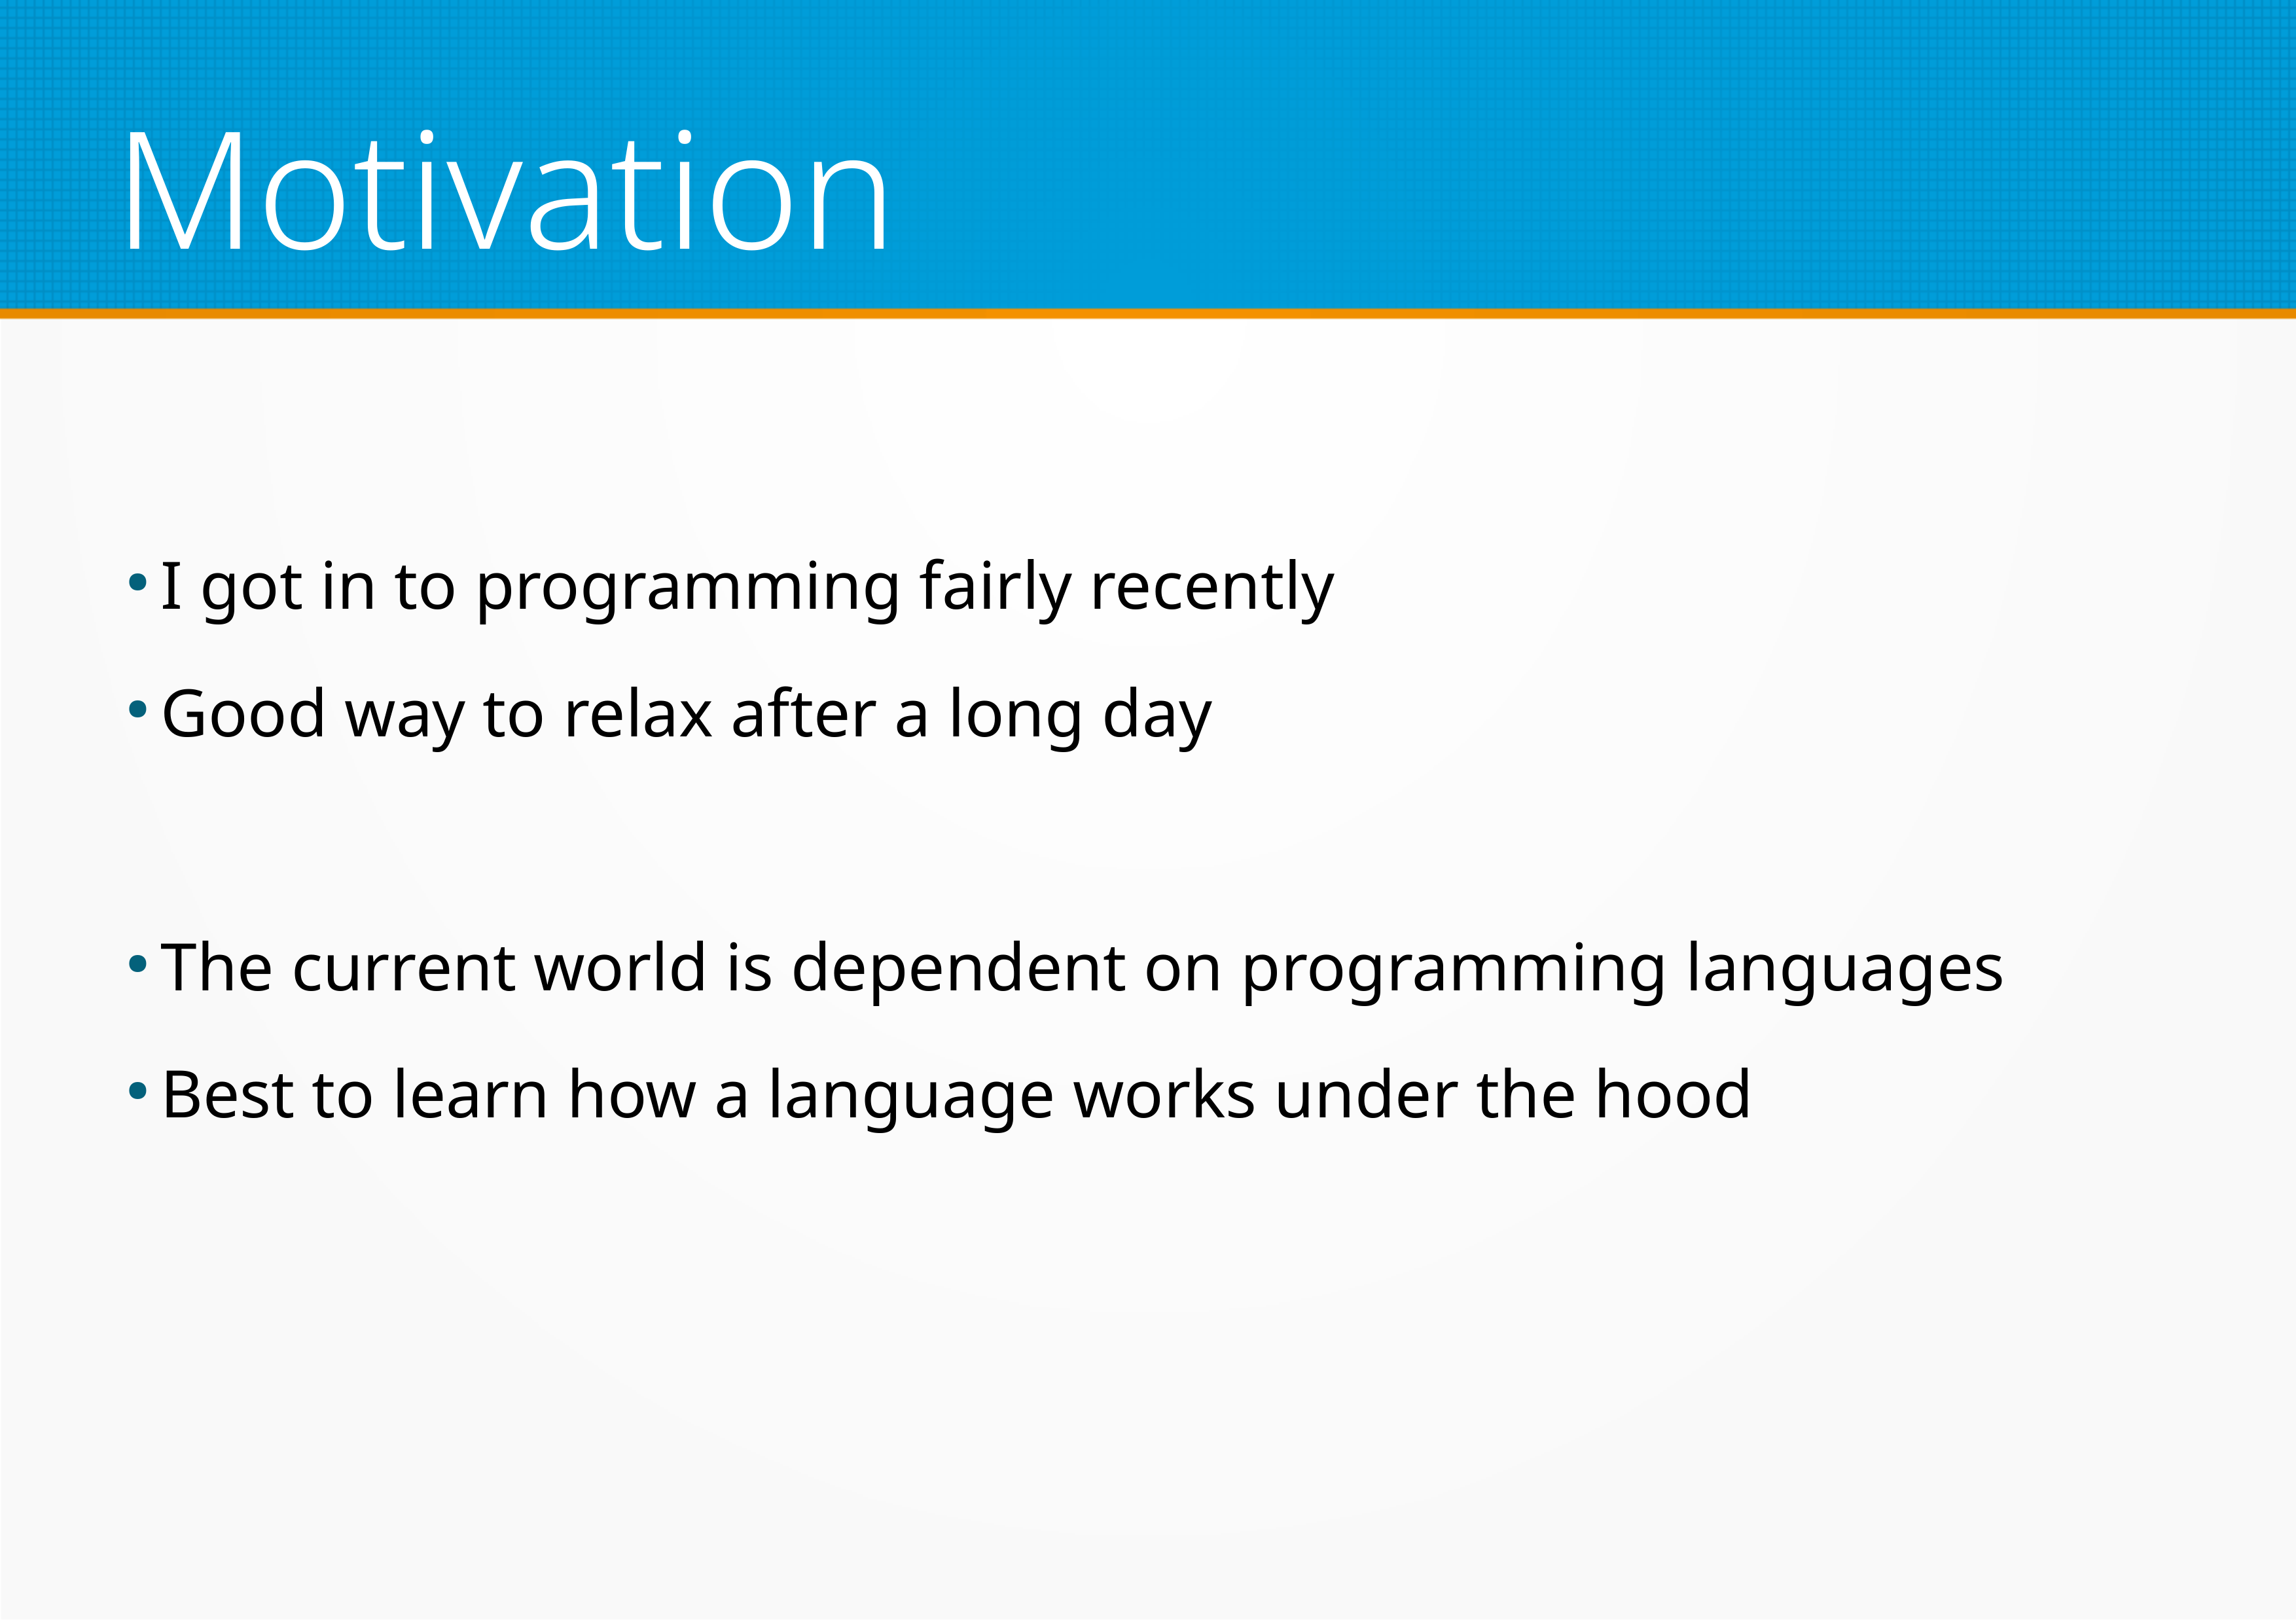

# Motivation
I got in to programming fairly recently
Good way to relax after a long day
The current world is dependent on programming languages
Best to learn how a language works under the hood